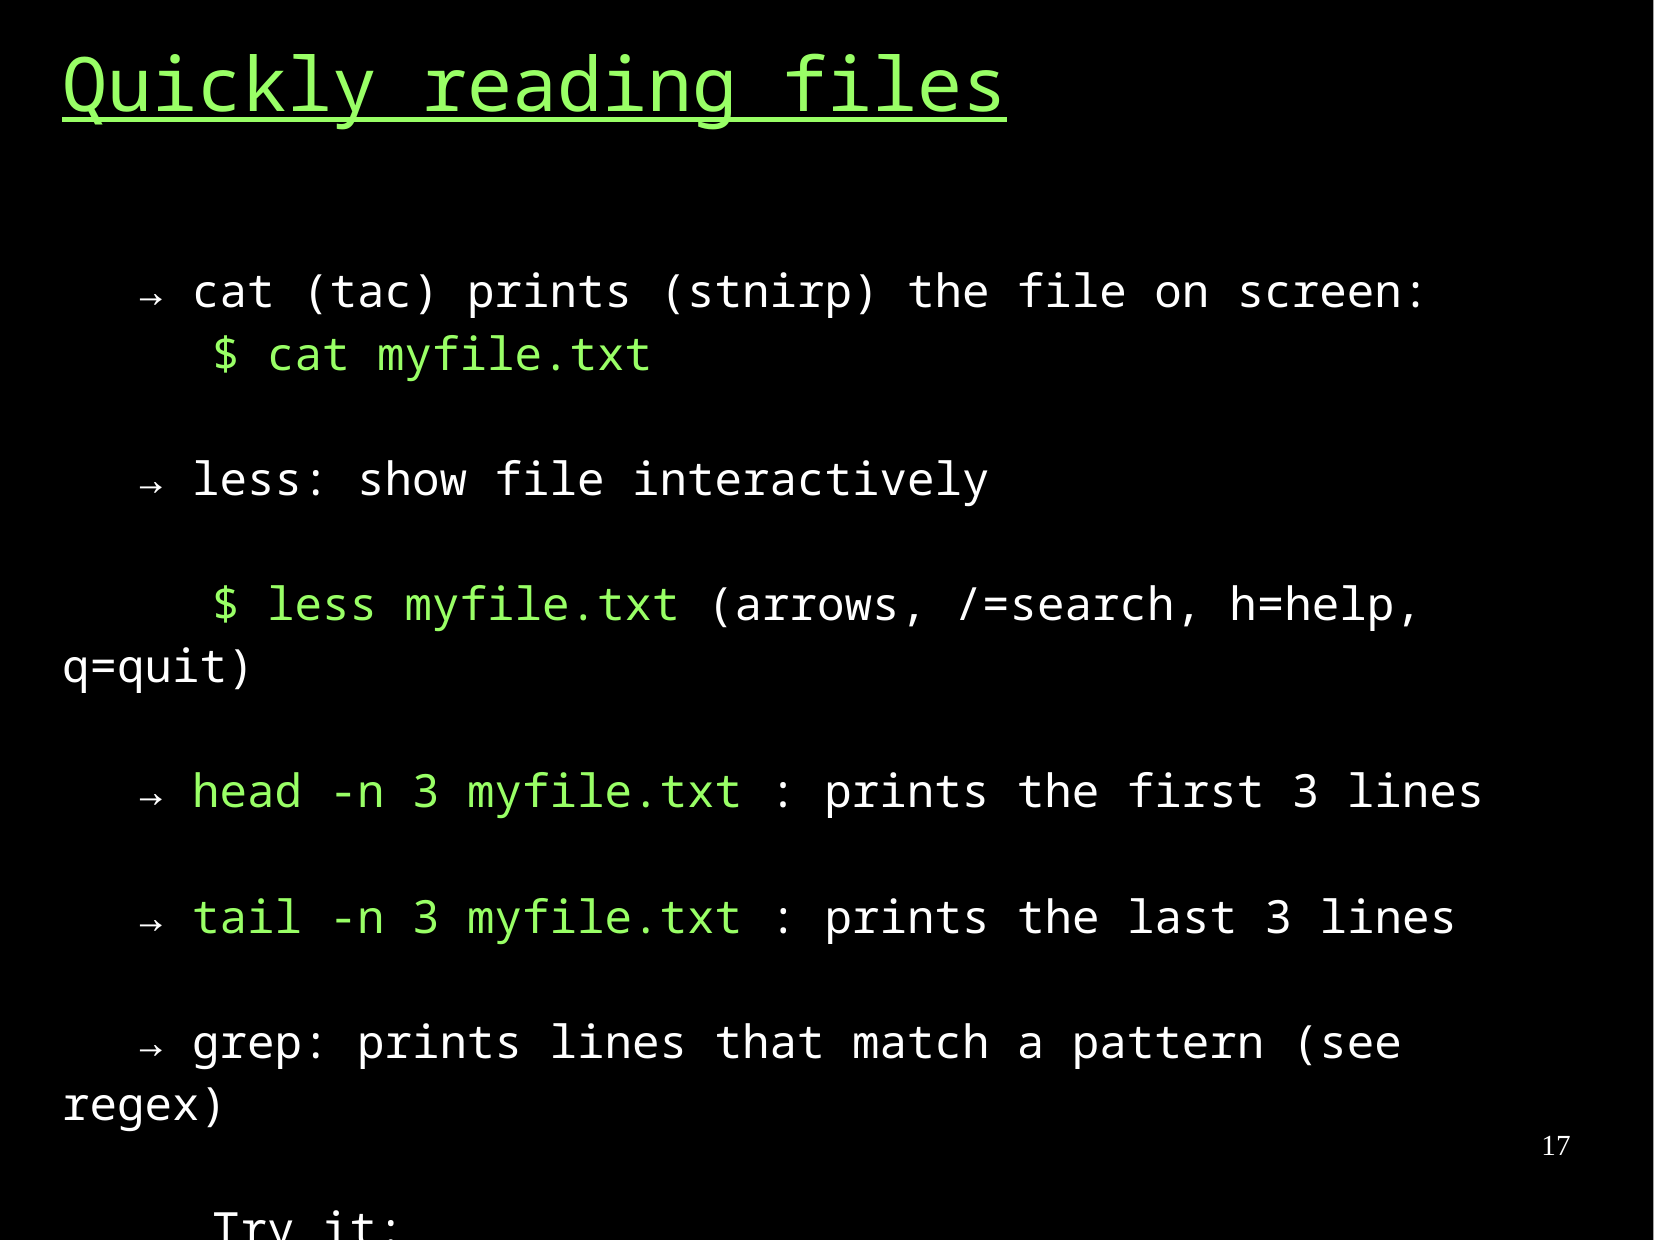

Quickly reading files
	→ cat (tac) prints (stnirp) the file on screen:
		$ cat myfile.txt
	→ less: show file interactively
		$ less myfile.txt (arrows, /=search, h=help, q=quit)
	→ head -n 3 myfile.txt : prints the first 3 lines
	→ tail -n 3 myfile.txt : prints the last 3 lines
	→ grep: prints lines that match a pattern (see regex)
		Try it:
		$ grep --color Nobel nrg.txt